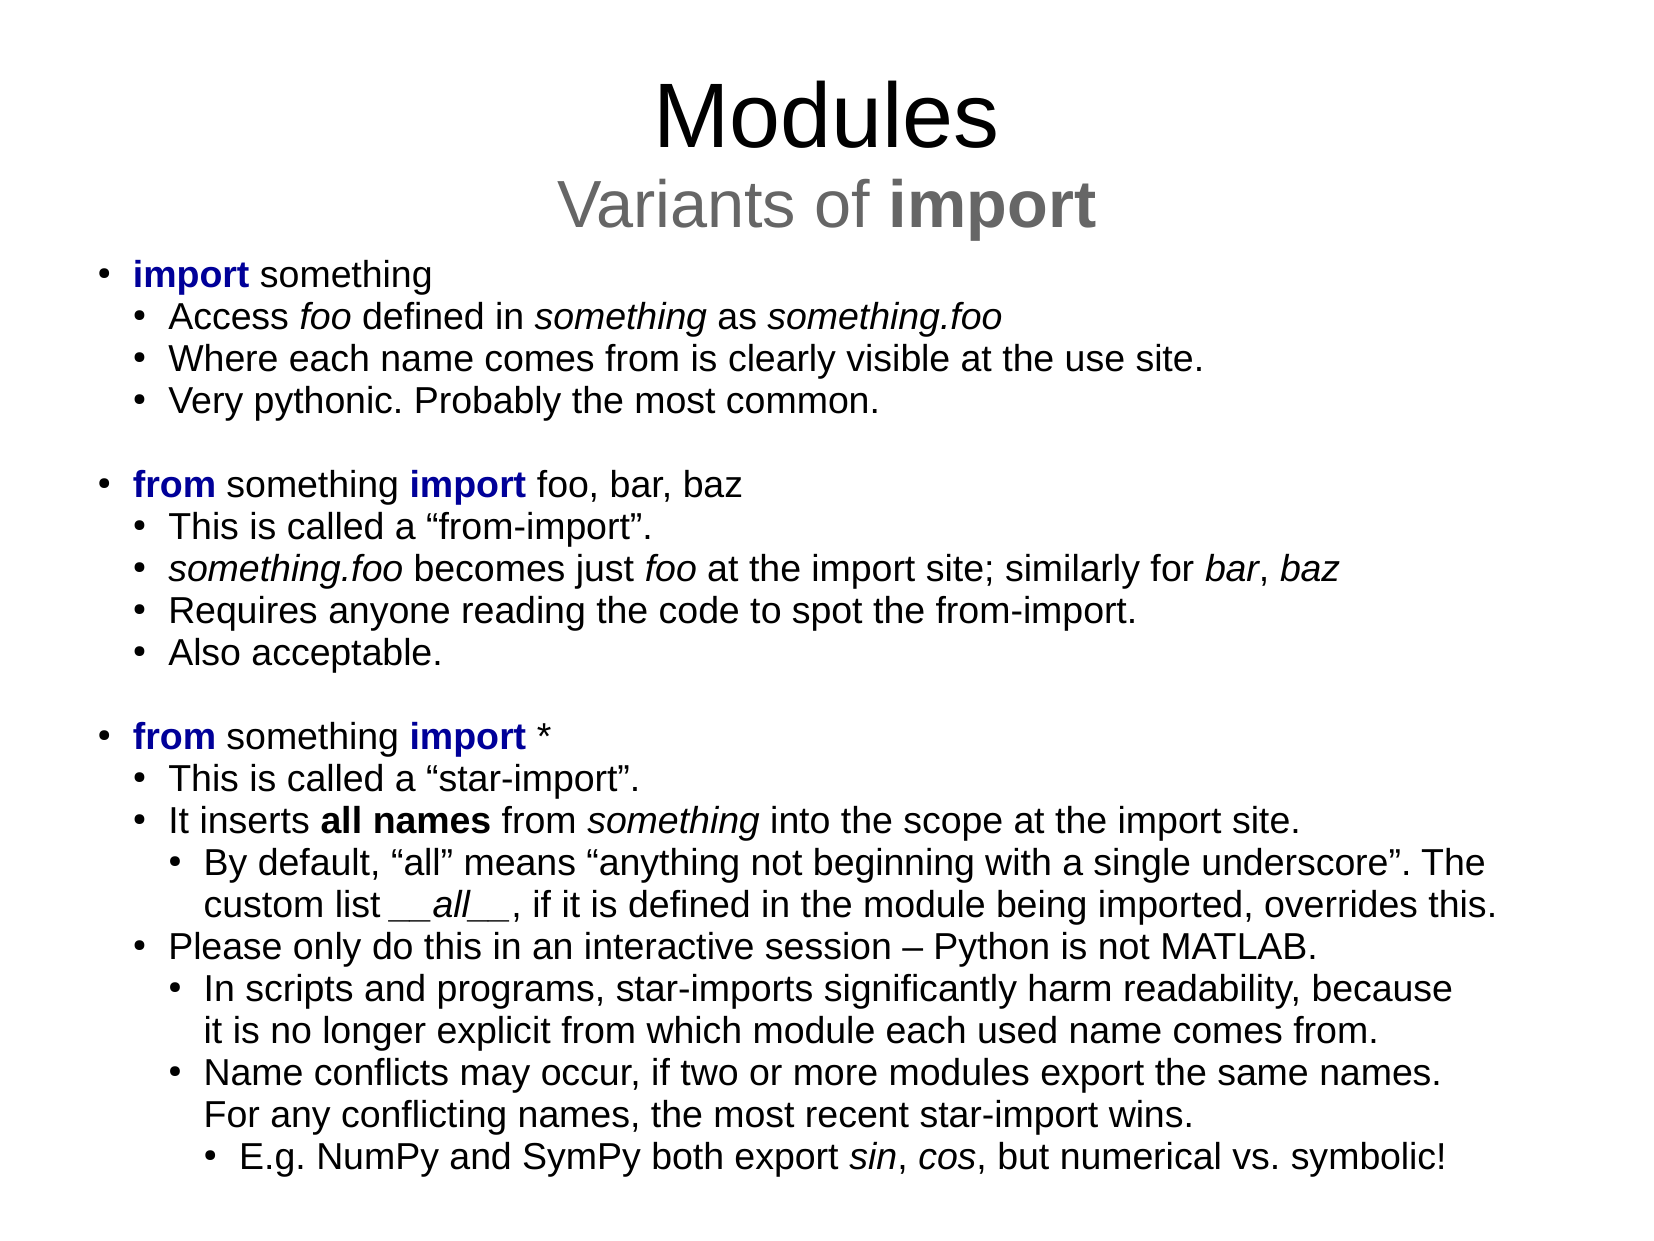

# Modules Variants of import
import something
Access foo defined in something as something.foo
Where each name comes from is clearly visible at the use site.
Very pythonic. Probably the most common.
from something import foo, bar, baz
This is called a “from-import”.
something.foo becomes just foo at the import site; similarly for bar, baz
Requires anyone reading the code to spot the from-import.
Also acceptable.
from something import *
This is called a “star-import”.
It inserts all names from something into the scope at the import site.
By default, “all” means “anything not beginning with a single underscore”. The custom list __all__, if it is defined in the module being imported, overrides this.
Please only do this in an interactive session – Python is not MATLAB.
In scripts and programs, star-imports significantly harm readability, because
it is no longer explicit from which module each used name comes from.
Name conflicts may occur, if two or more modules export the same names.
For any conflicting names, the most recent star-import wins.
E.g. NumPy and SymPy both export sin, cos, but numerical vs. symbolic!